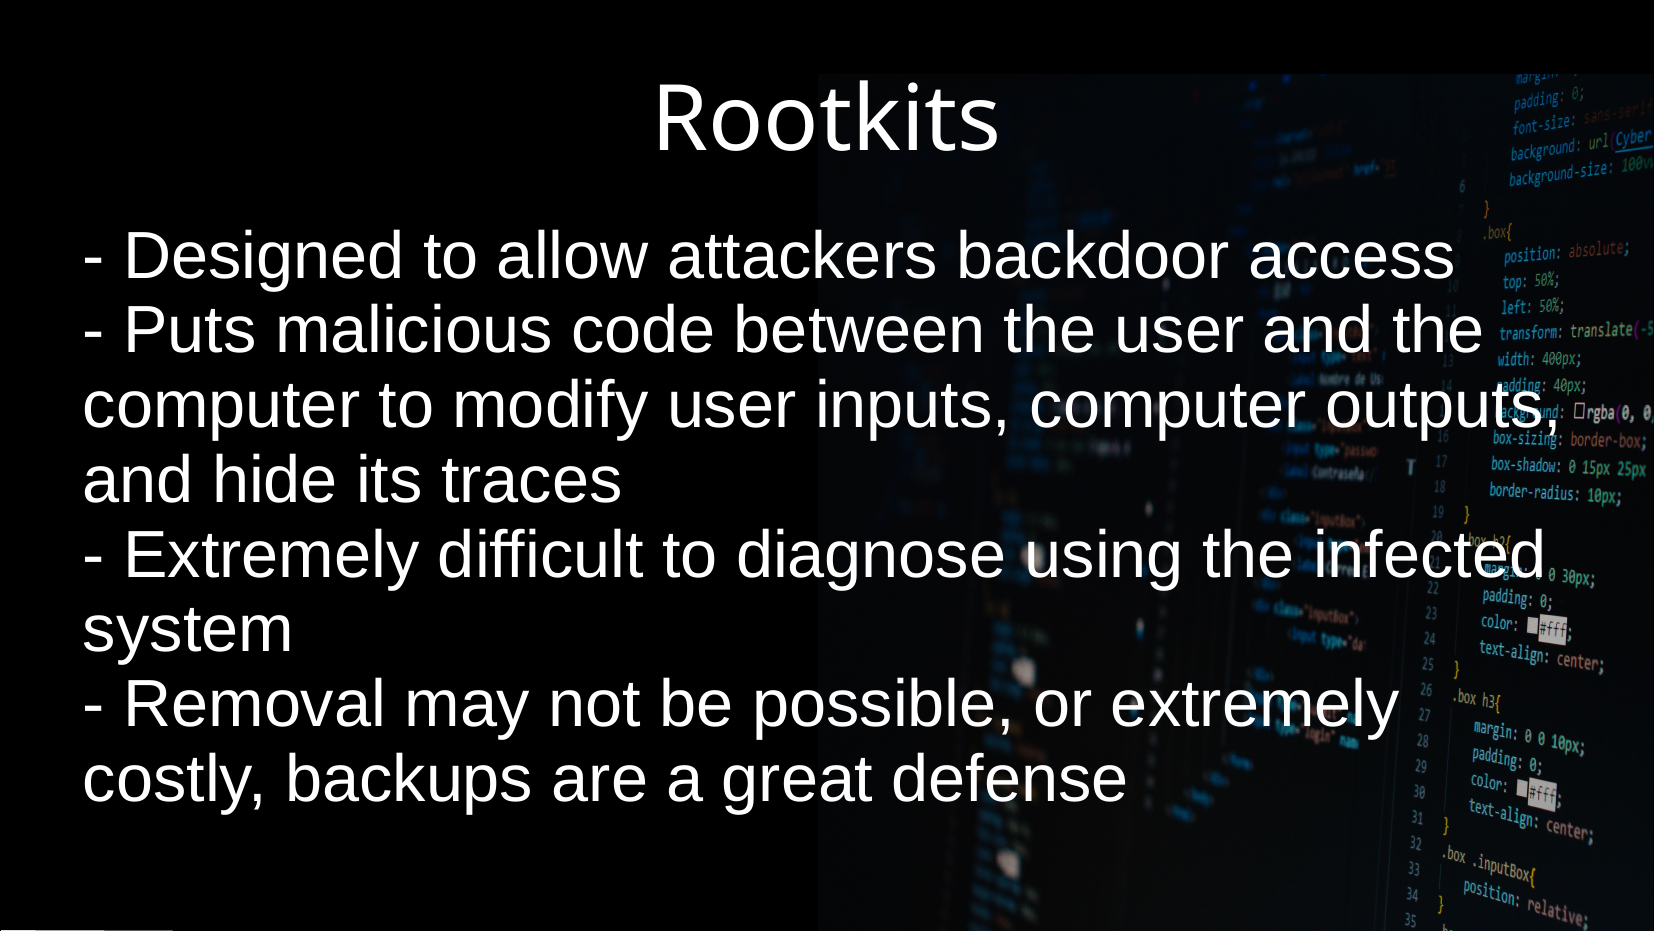

# Rootkits
- Designed to allow attackers backdoor access
- Puts malicious code between the user and the computer to modify user inputs, computer outputs, and hide its traces
- Extremely difficult to diagnose using the infected system
- Removal may not be possible, or extremely costly, backups are a great defense